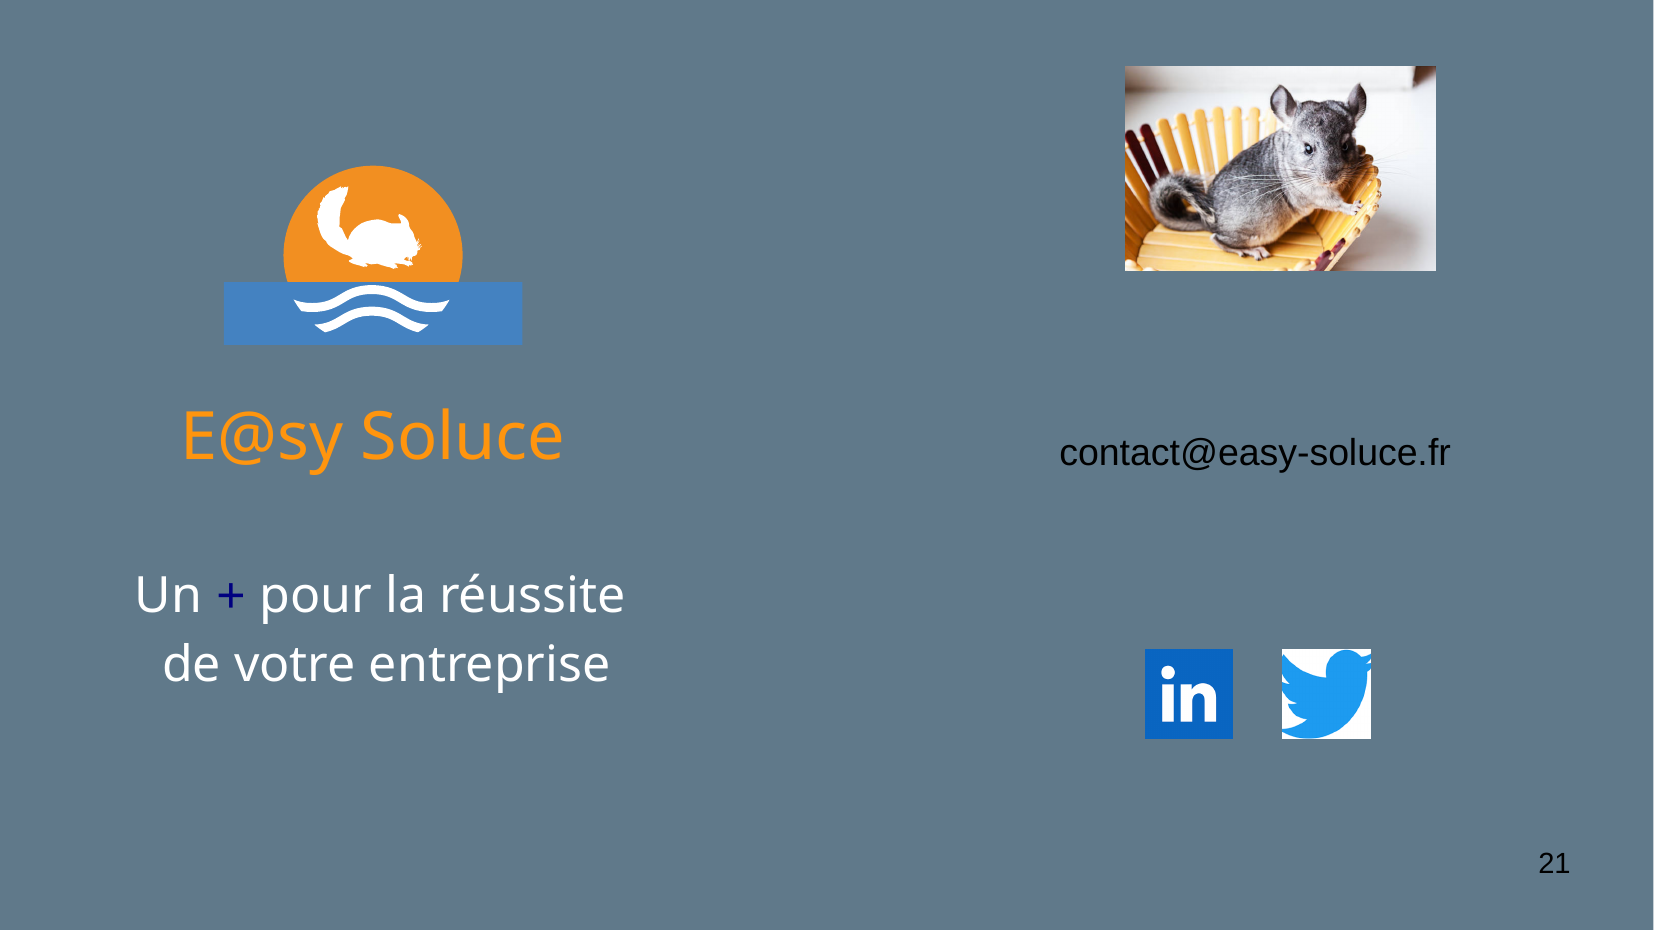

# E@sy Soluce
contact@easy-soluce.fr
Un + pour la réussite
 de votre entreprise
21